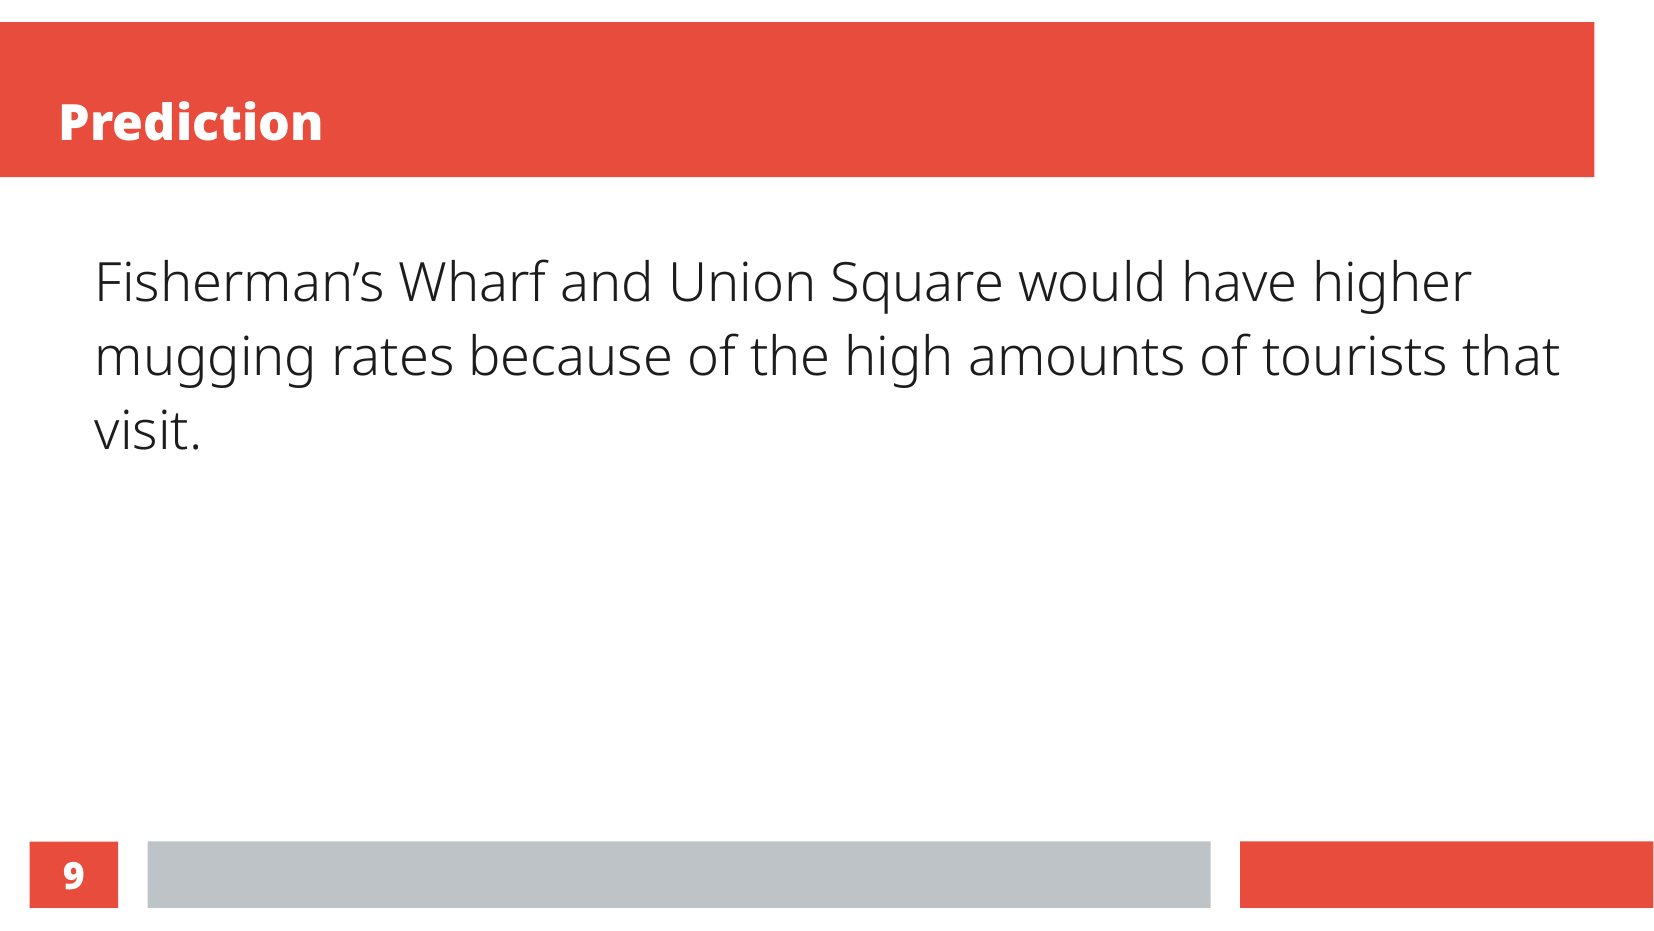

# Prediction
Fisherman’s Wharf and Union Square would have higher mugging rates because of the high amounts of tourists that visit.
9